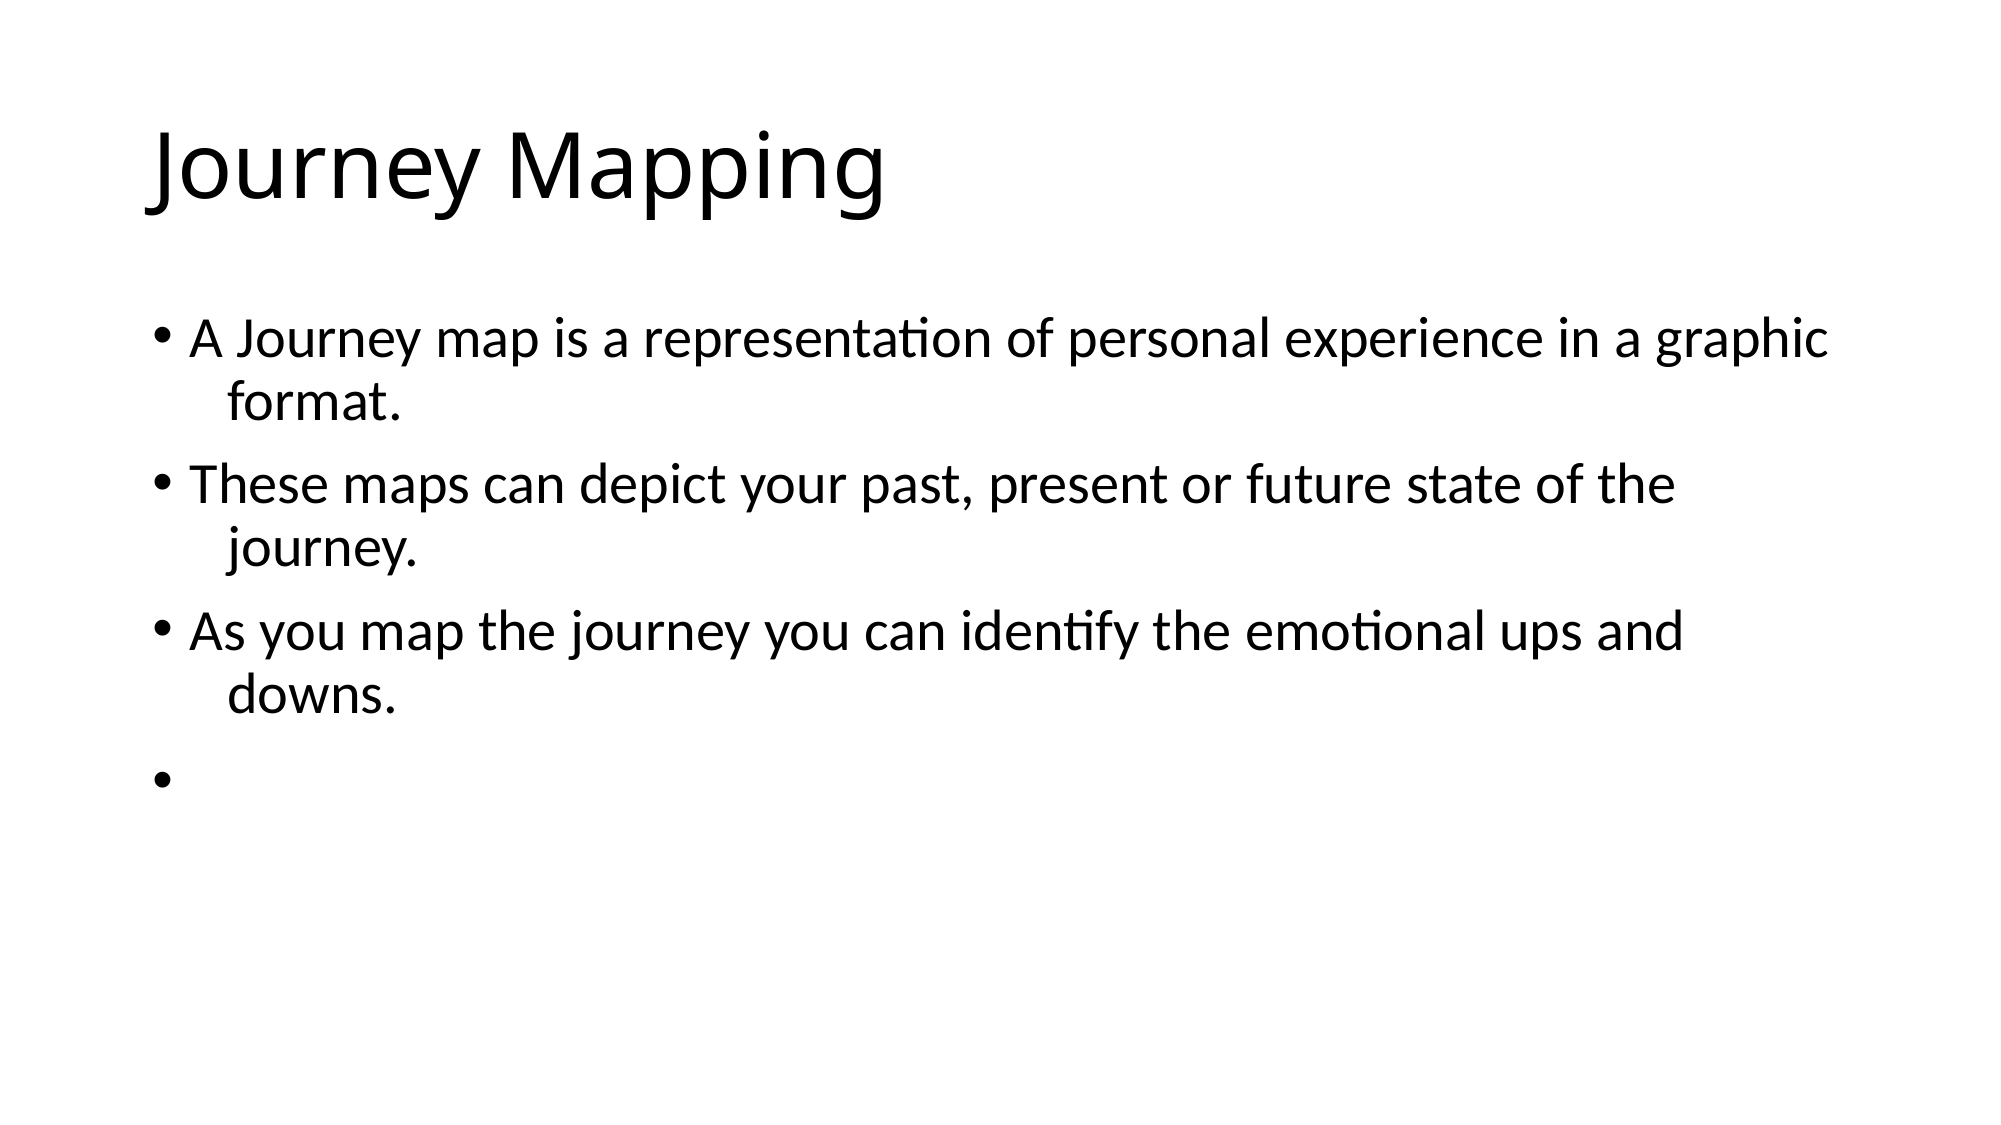

# Journey Mapping
A Journey map is a representation of personal experience in a graphic format.
These maps can depict your past, present or future state of the journey.
As you map the journey you can identify the emotional ups and downs.